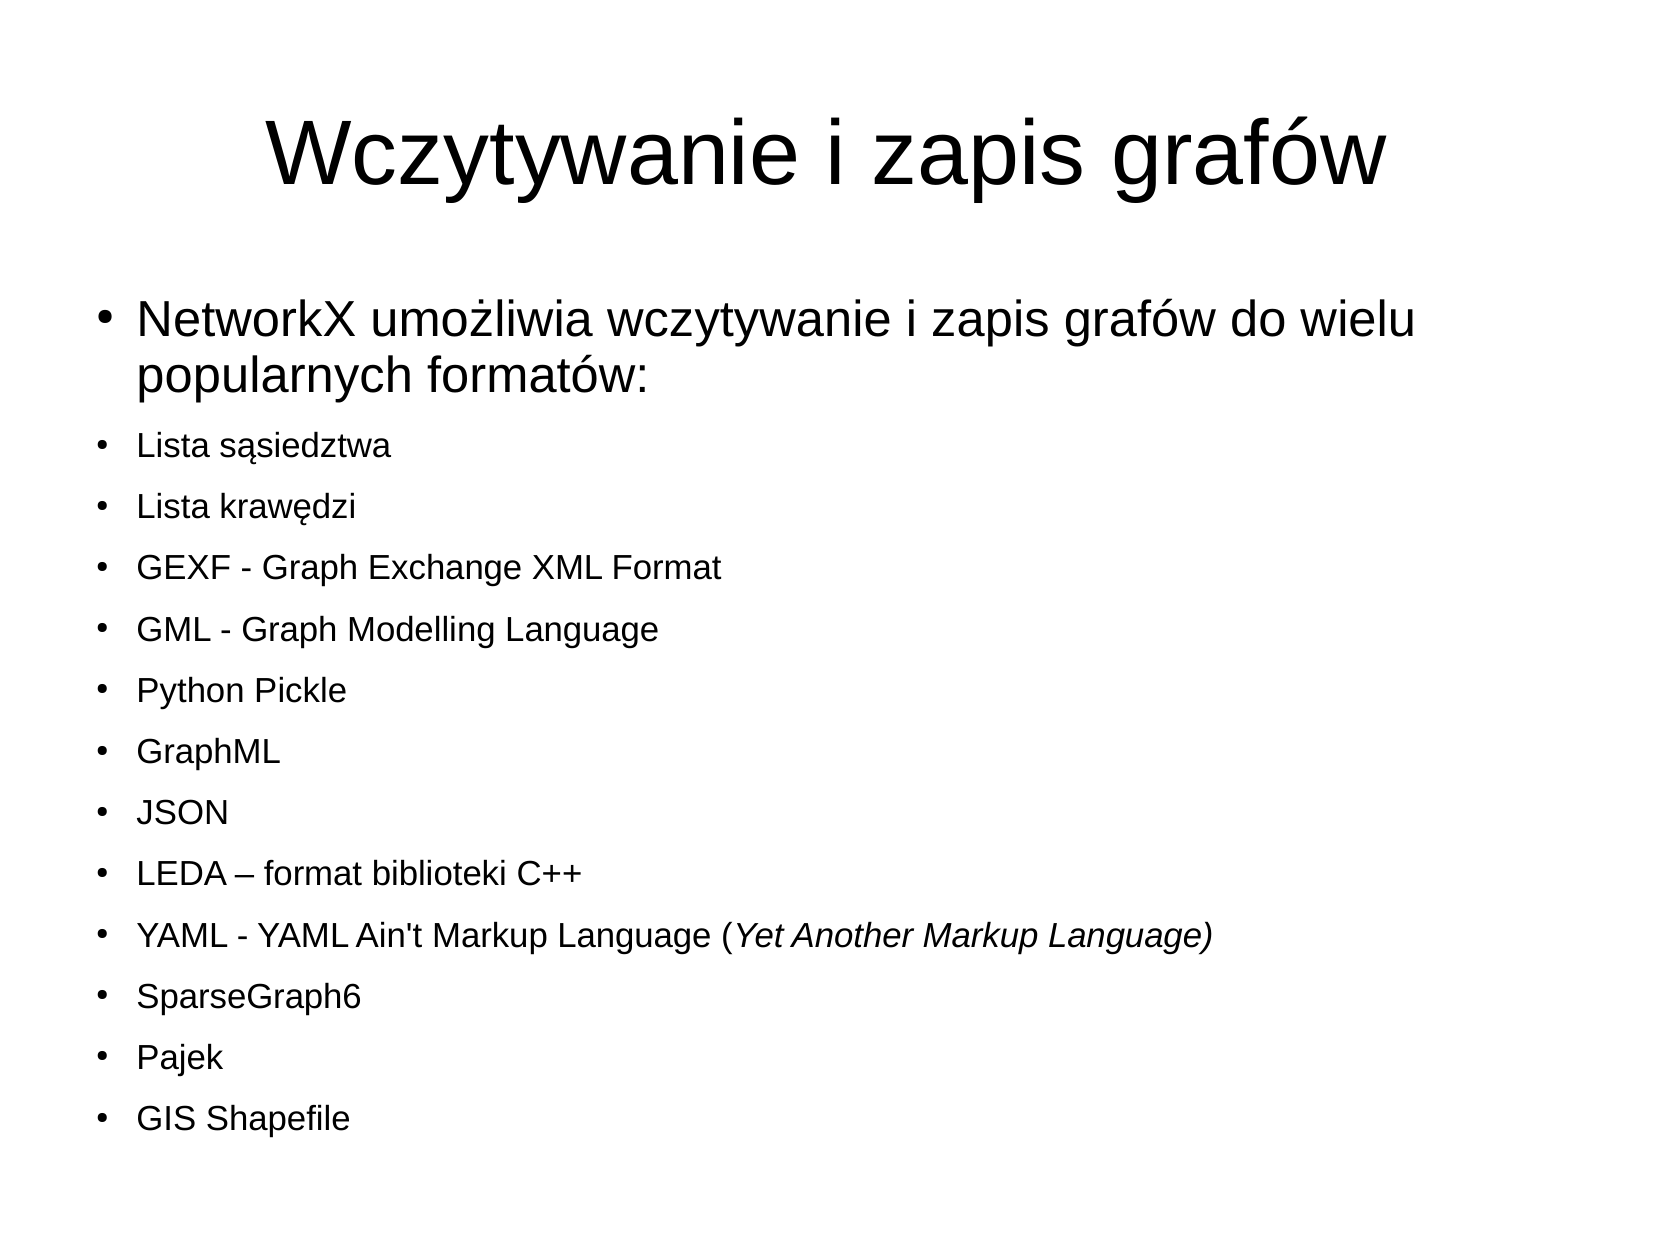

# Wczytywanie i zapis grafów
NetworkX umożliwia wczytywanie i zapis grafów do wielu popularnych formatów:
Lista sąsiedztwa
Lista krawędzi
GEXF - Graph Exchange XML Format
GML - Graph Modelling Language
Python Pickle
GraphML
JSON
LEDA – format biblioteki C++
YAML - YAML Ain't Markup Language (Yet Another Markup Language)
SparseGraph6
Pajek
GIS Shapefile